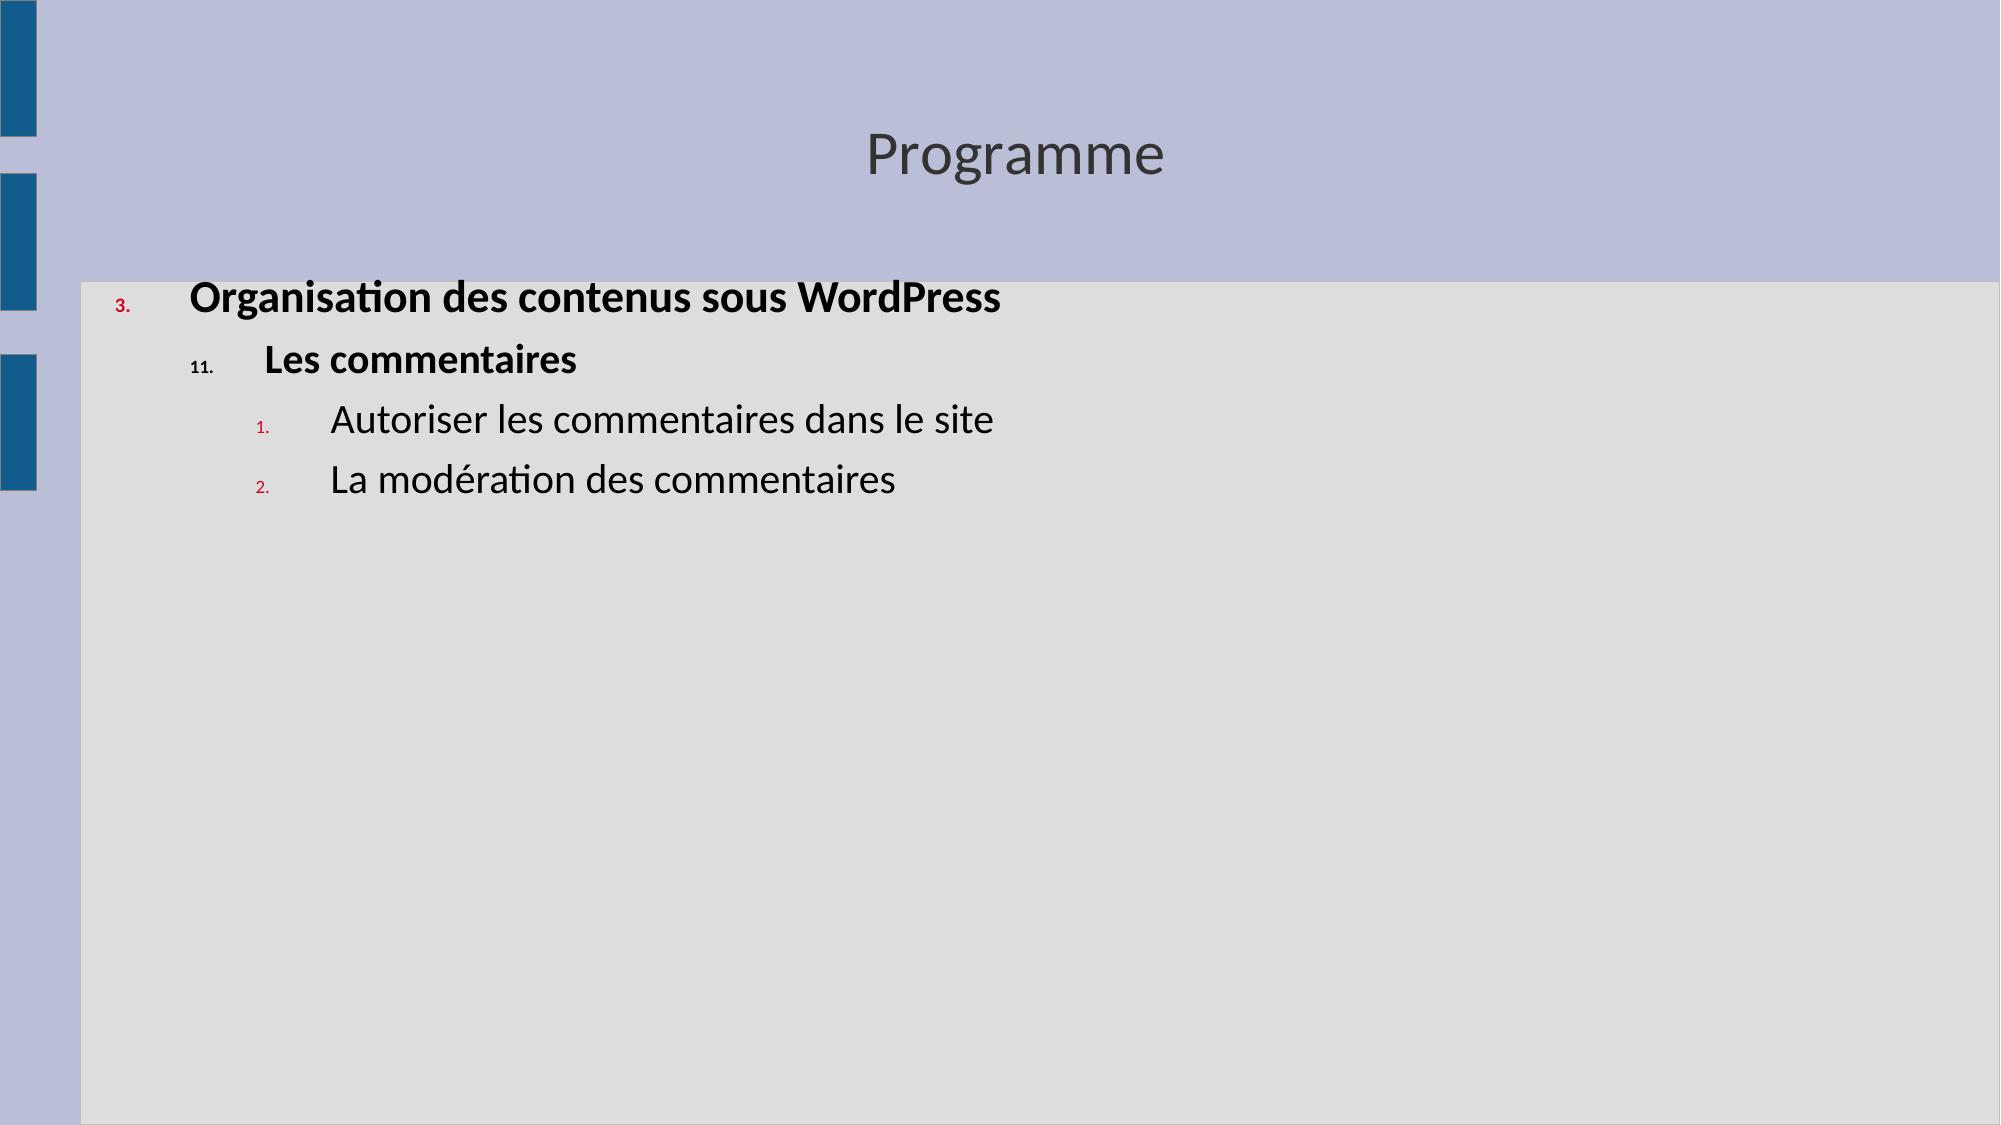

# Programme
Organisation des contenus sous WordPress
Les commentaires
Autoriser les commentaires dans le site
La modération des commentaires